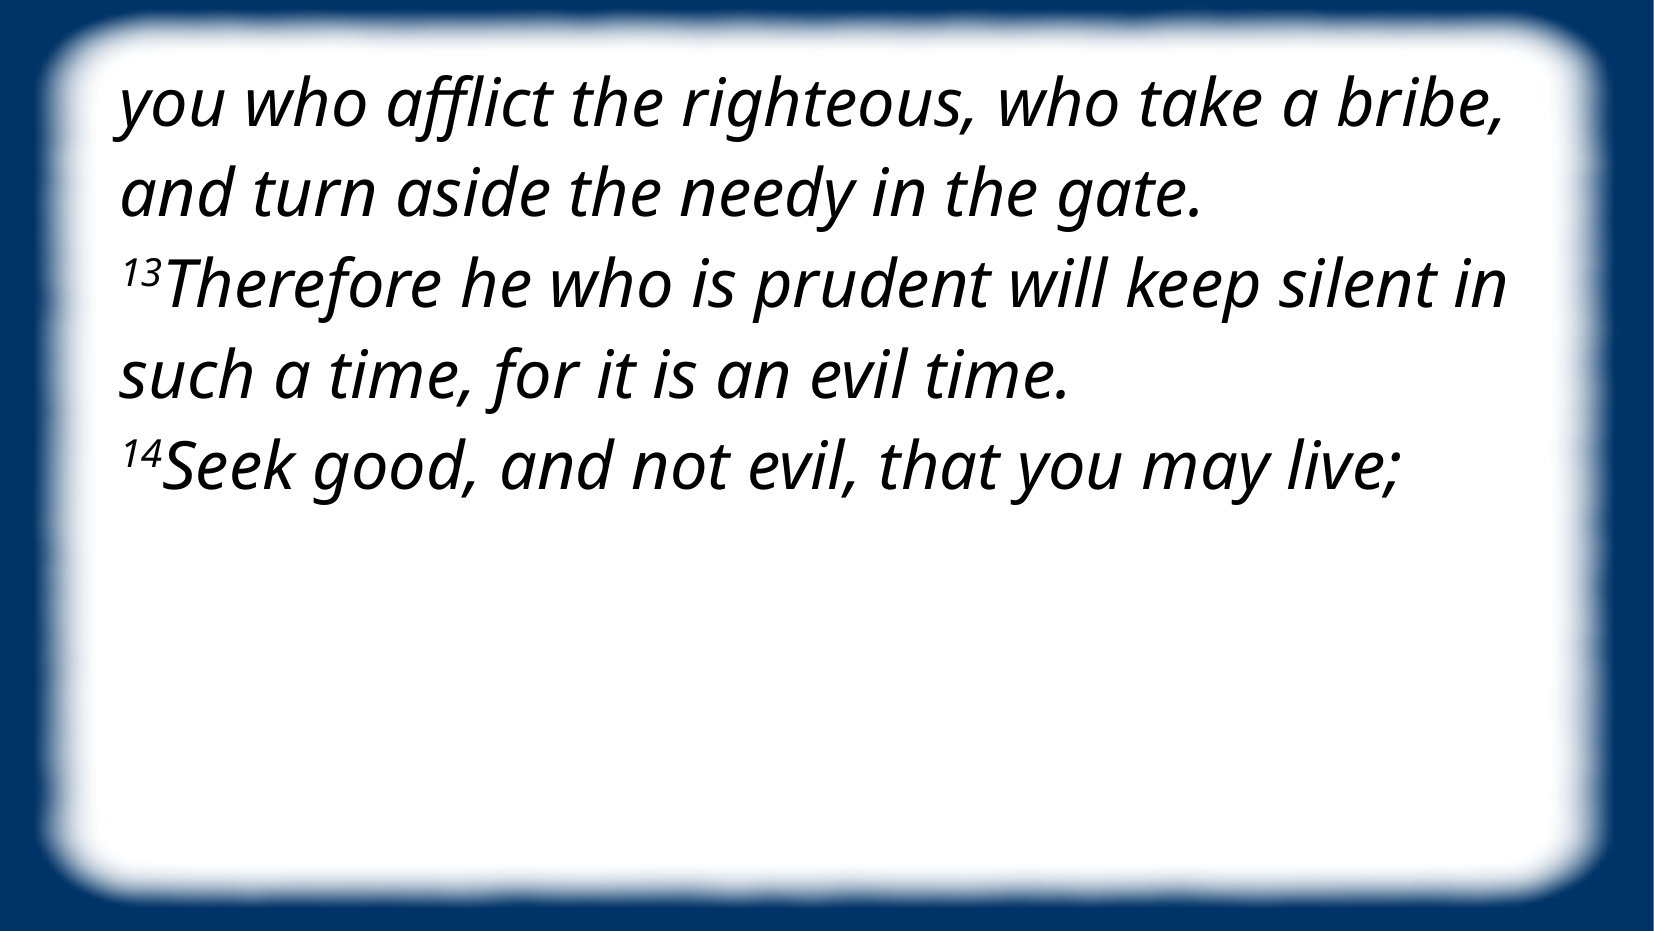

you who afflict the righteous, who take a bribe, and turn aside the needy in the gate.
13Therefore he who is prudent will keep silent in such a time, for it is an evil time.
14Seek good, and not evil, that you may live;